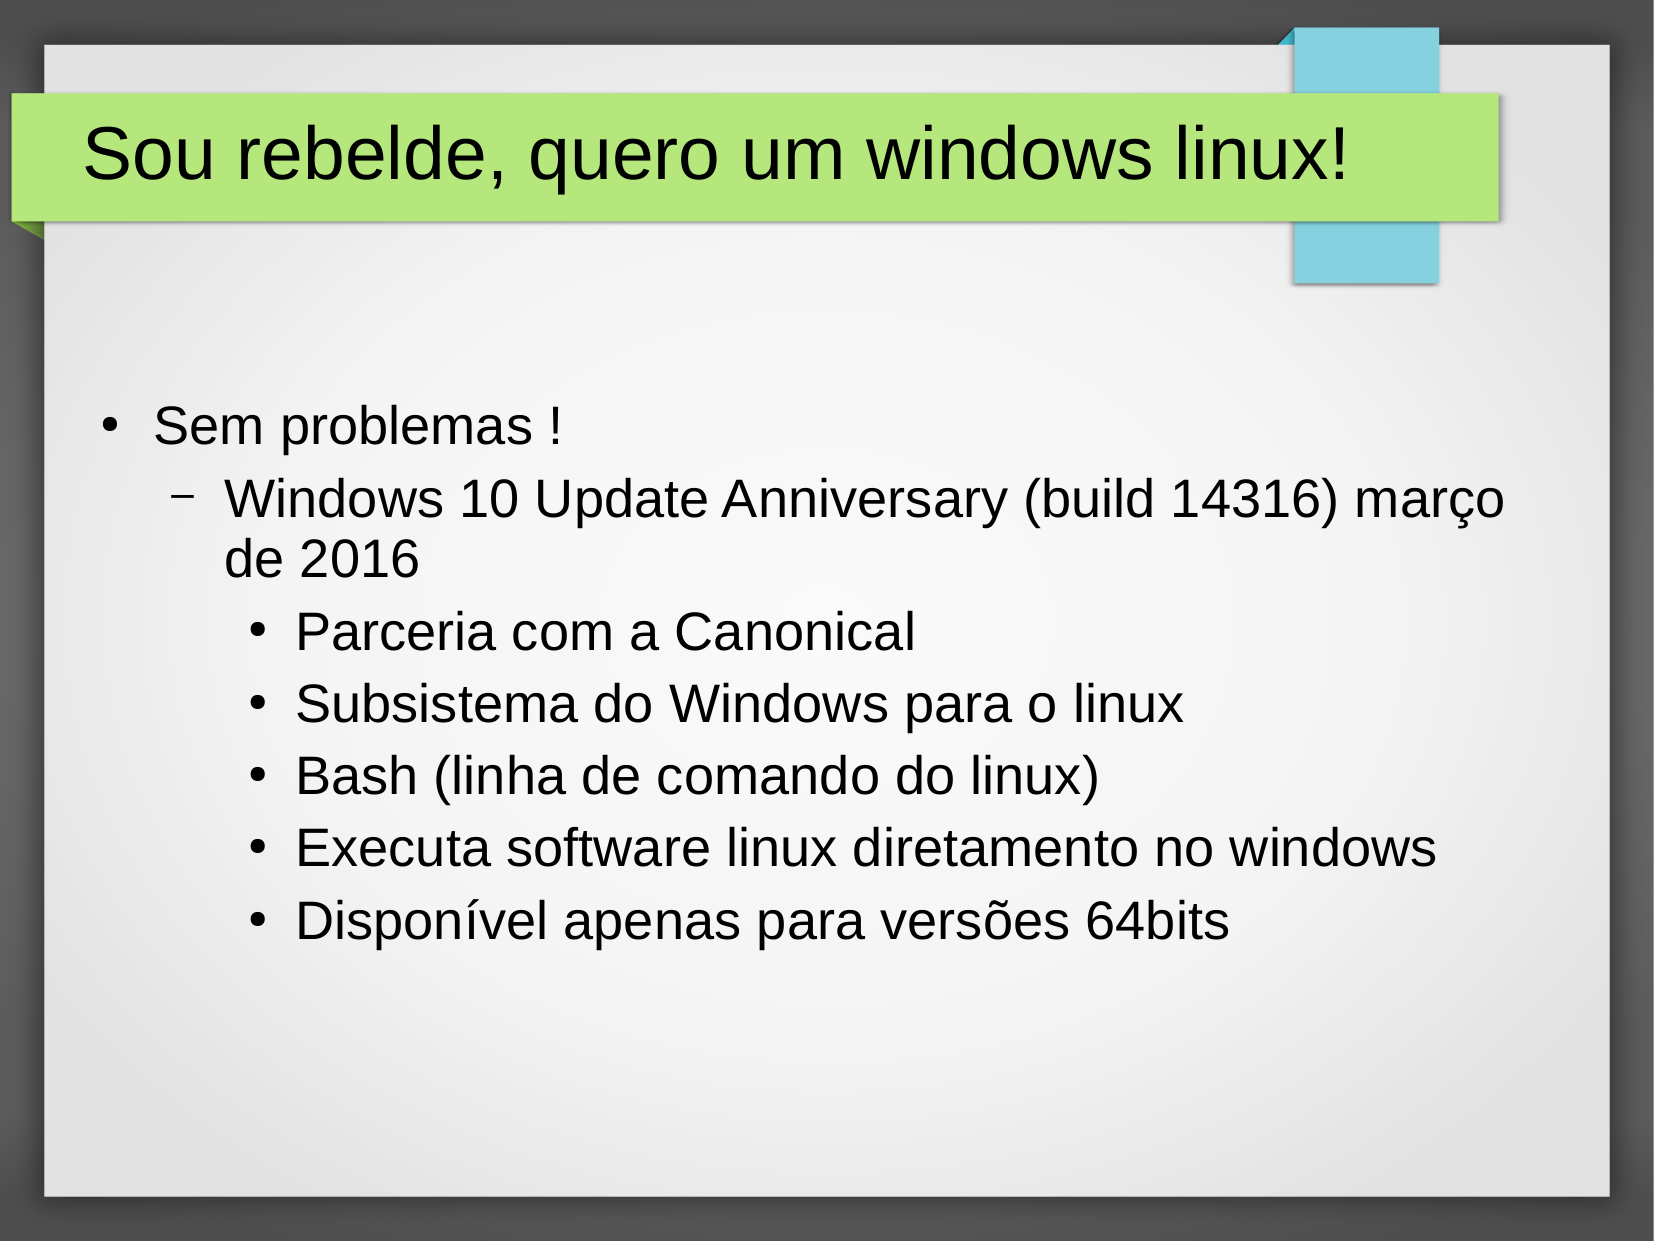

# Sou rebelde, quero um windows linux!
Sem problemas !
Windows 10 Update Anniversary (build 14316) março de 2016
Parceria com a Canonical
Subsistema do Windows para o linux
Bash (linha de comando do linux)
Executa software linux diretamento no windows
Disponível apenas para versões 64bits